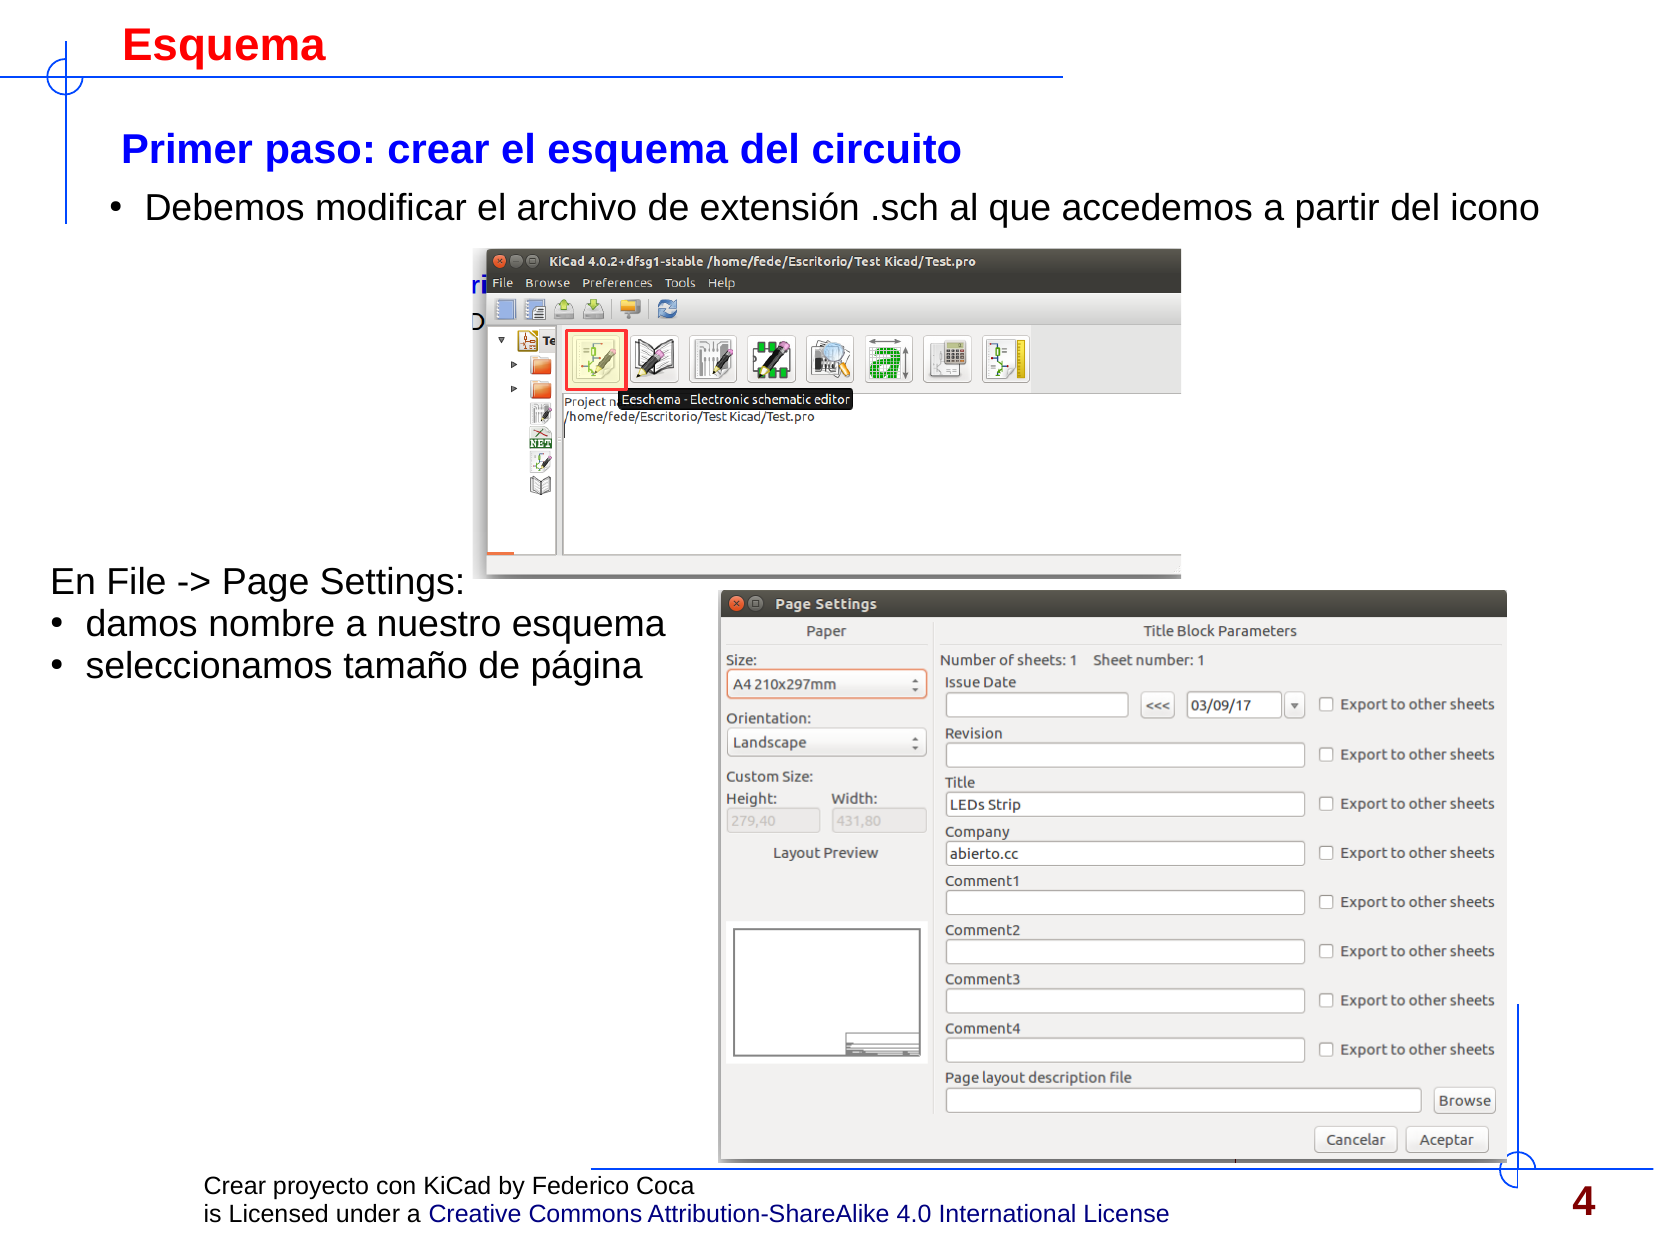

Esquema
Primer paso: crear el esquema del circuito
Debemos modificar el archivo de extensión .sch al que accedemos a partir del icono
En File -> Page Settings:
damos nombre a nuestro esquema
seleccionamos tamaño de página
Crear proyecto con KiCad by Federico Coca
is Licensed under a Creative Commons Attribution-ShareAlike 4.0 International License